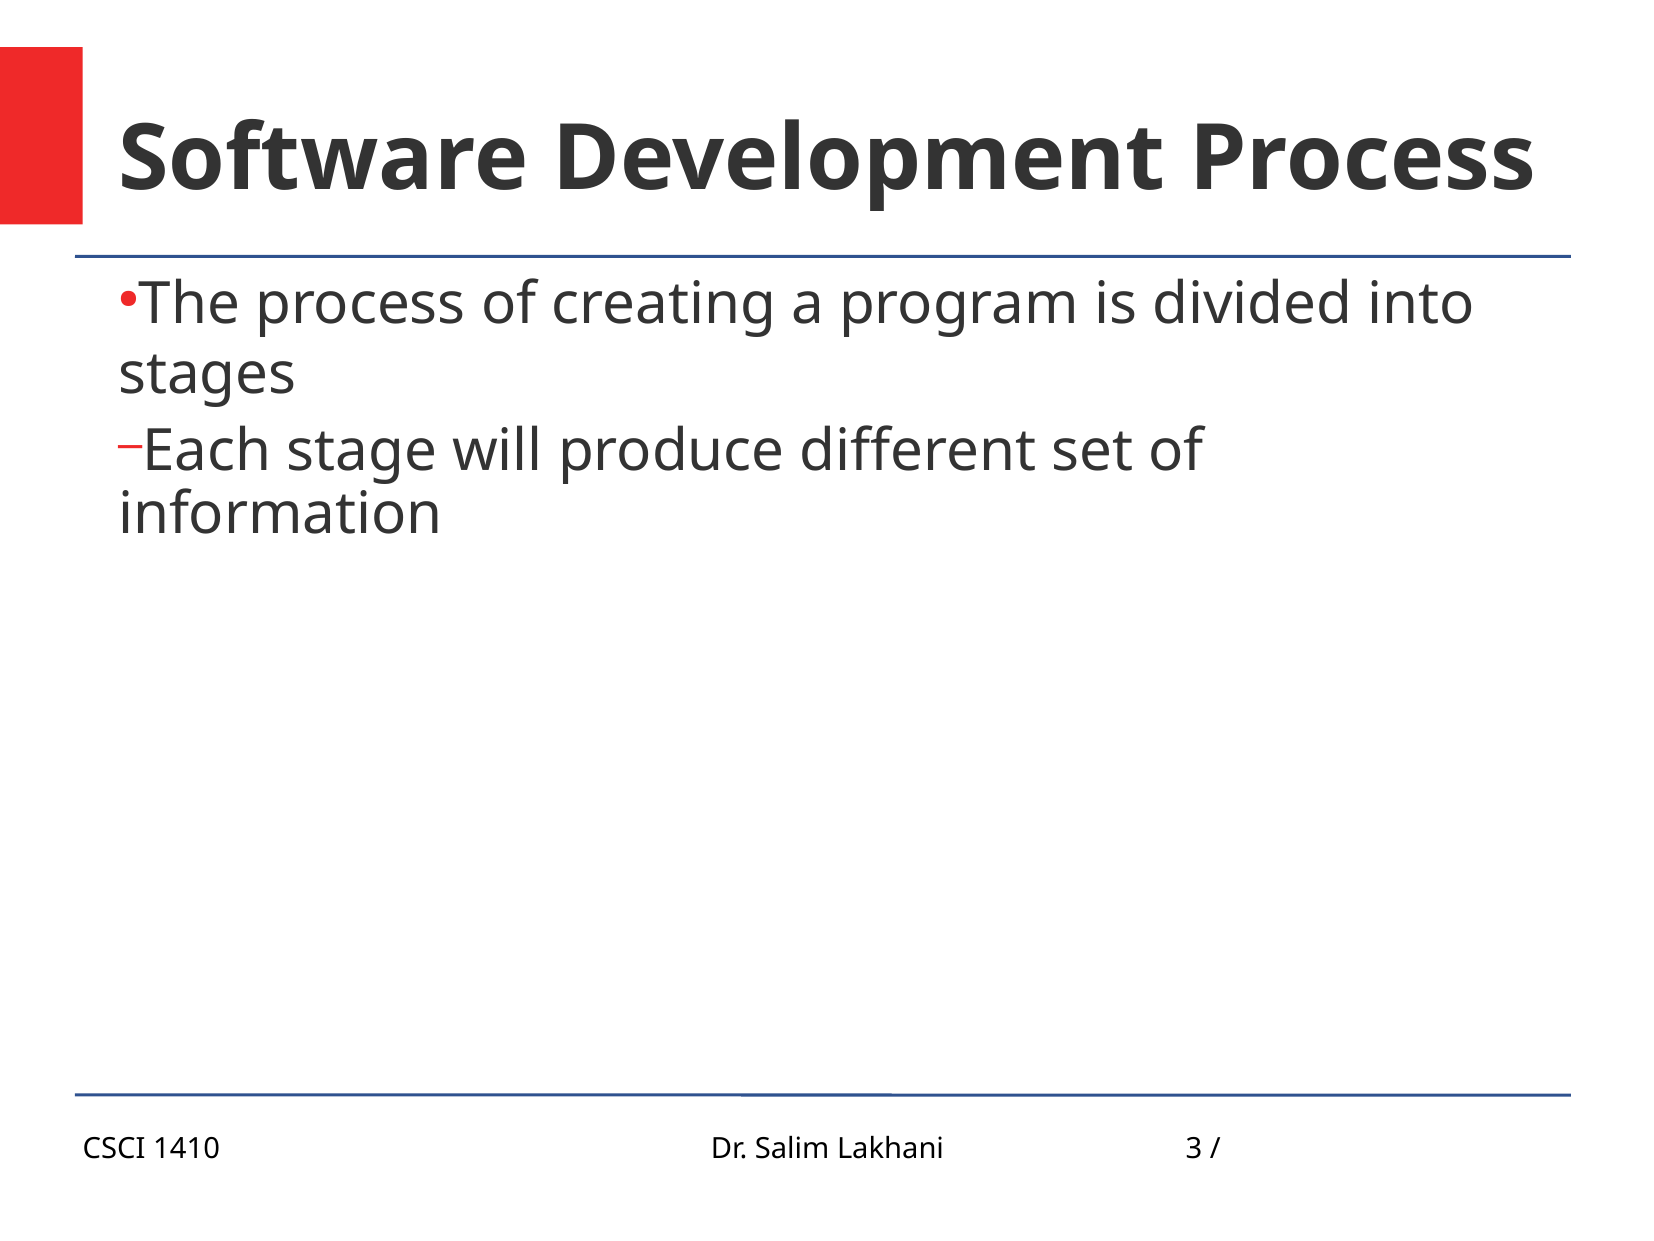

# Software Development Process
The process of creating a program is divided into stages
Each stage will produce different set of information
CSCI 1410
Dr. Salim Lakhani
2 /